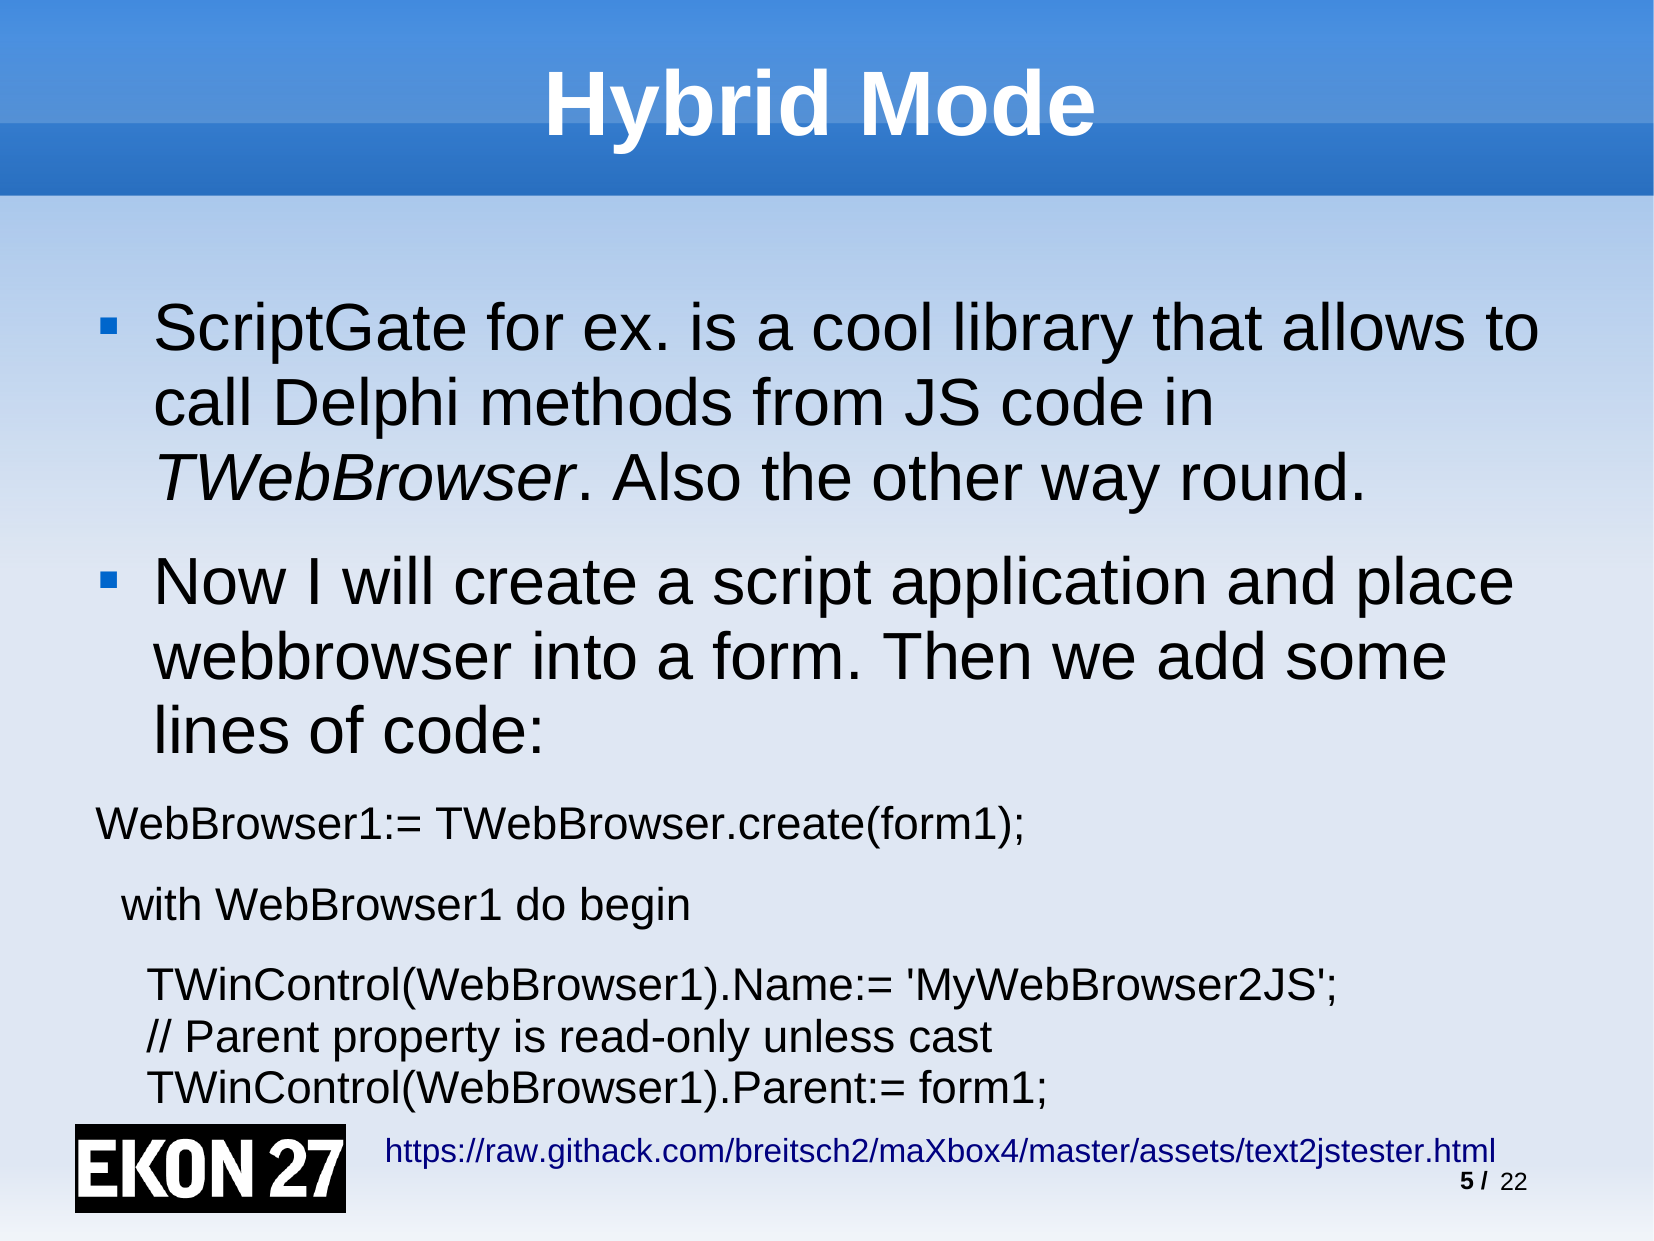

# Hybrid Mode
ScriptGate for ex. is a cool library that allows to call Delphi methods from JS code in TWebBrowser. Also the other way round.
Now I will create a script application and place webbrowser into a form. Then we add some lines of code:
 WebBrowser1:= TWebBrowser.create(form1);
 with WebBrowser1 do begin
 TWinControl(WebBrowser1).Name:= 'MyWebBrowser2JS';
 // Parent property is read-only unless cast
 TWinControl(WebBrowser1).Parent:= form1;
https://raw.githack.com/breitsch2/maXbox4/master/assets/text2jstester.html
5